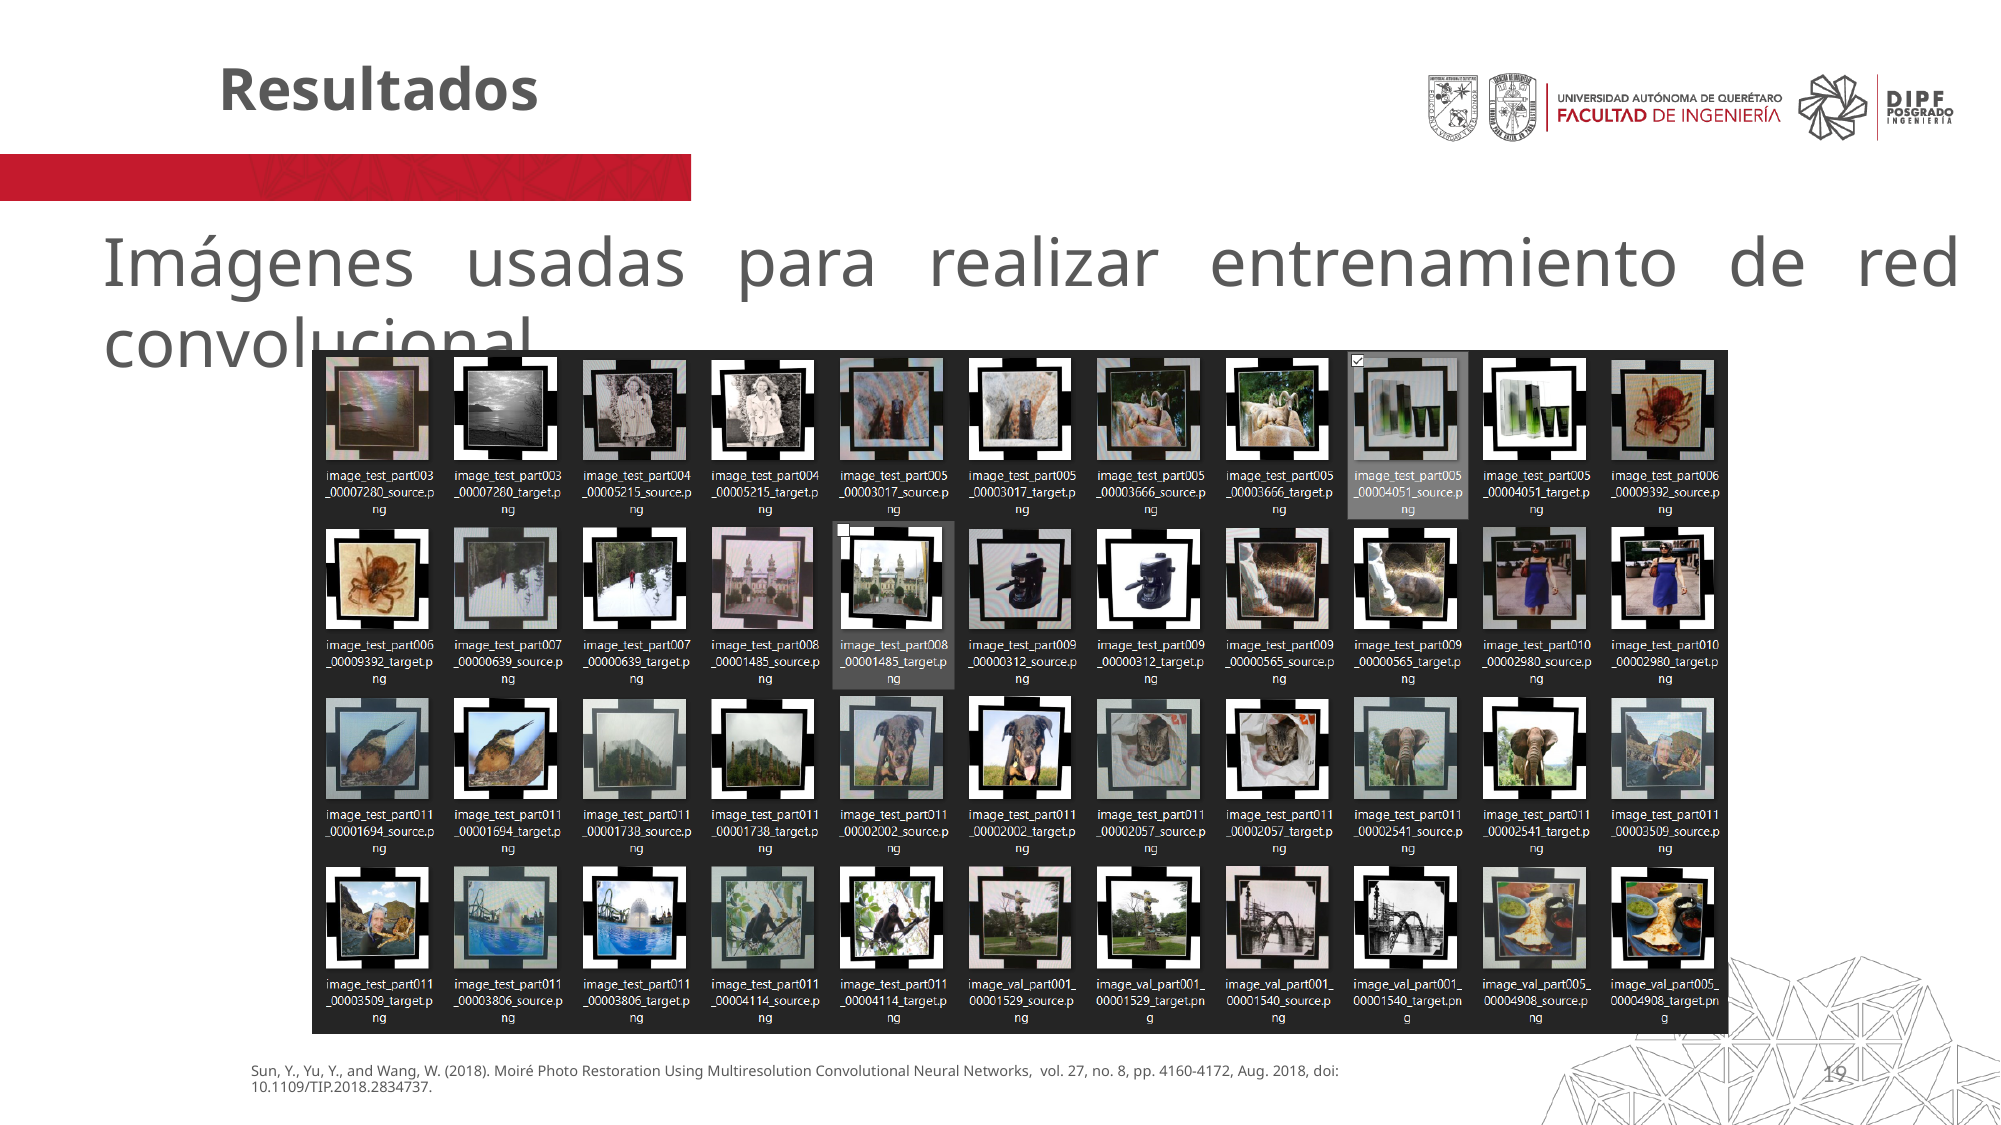

Resultados
Imágenes usadas para realizar entrenamiento de red convolucional.
19
Sun, Y., Yu, Y., and Wang, W. (2018). Moiré Photo Restoration Using Multiresolution Convolutional Neural Networks, vol. 27, no. 8, pp. 4160-4172, Aug. 2018, doi: 10.1109/TIP.2018.2834737.